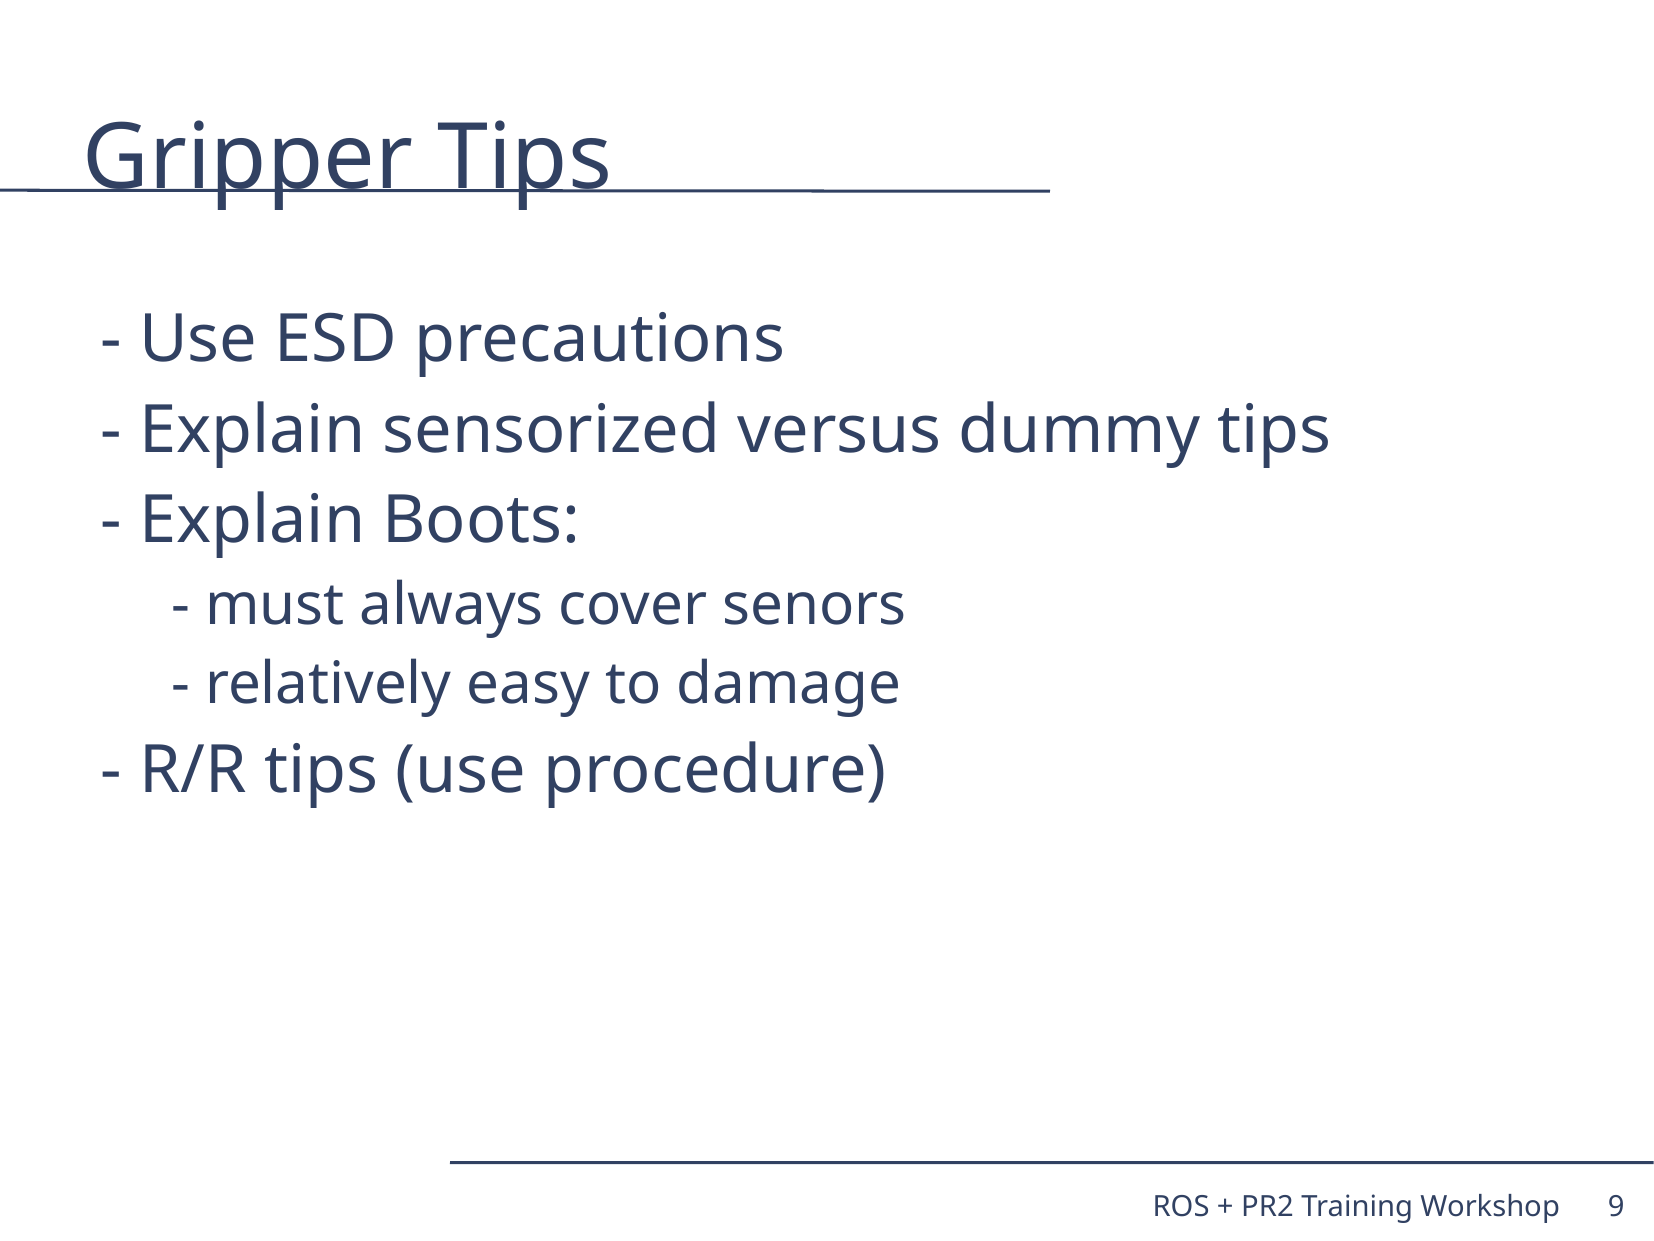

# Gripper Tips
- Use ESD precautions
- Explain sensorized versus dummy tips
- Explain Boots:
- must always cover senors
- relatively easy to damage
- R/R tips (use procedure)